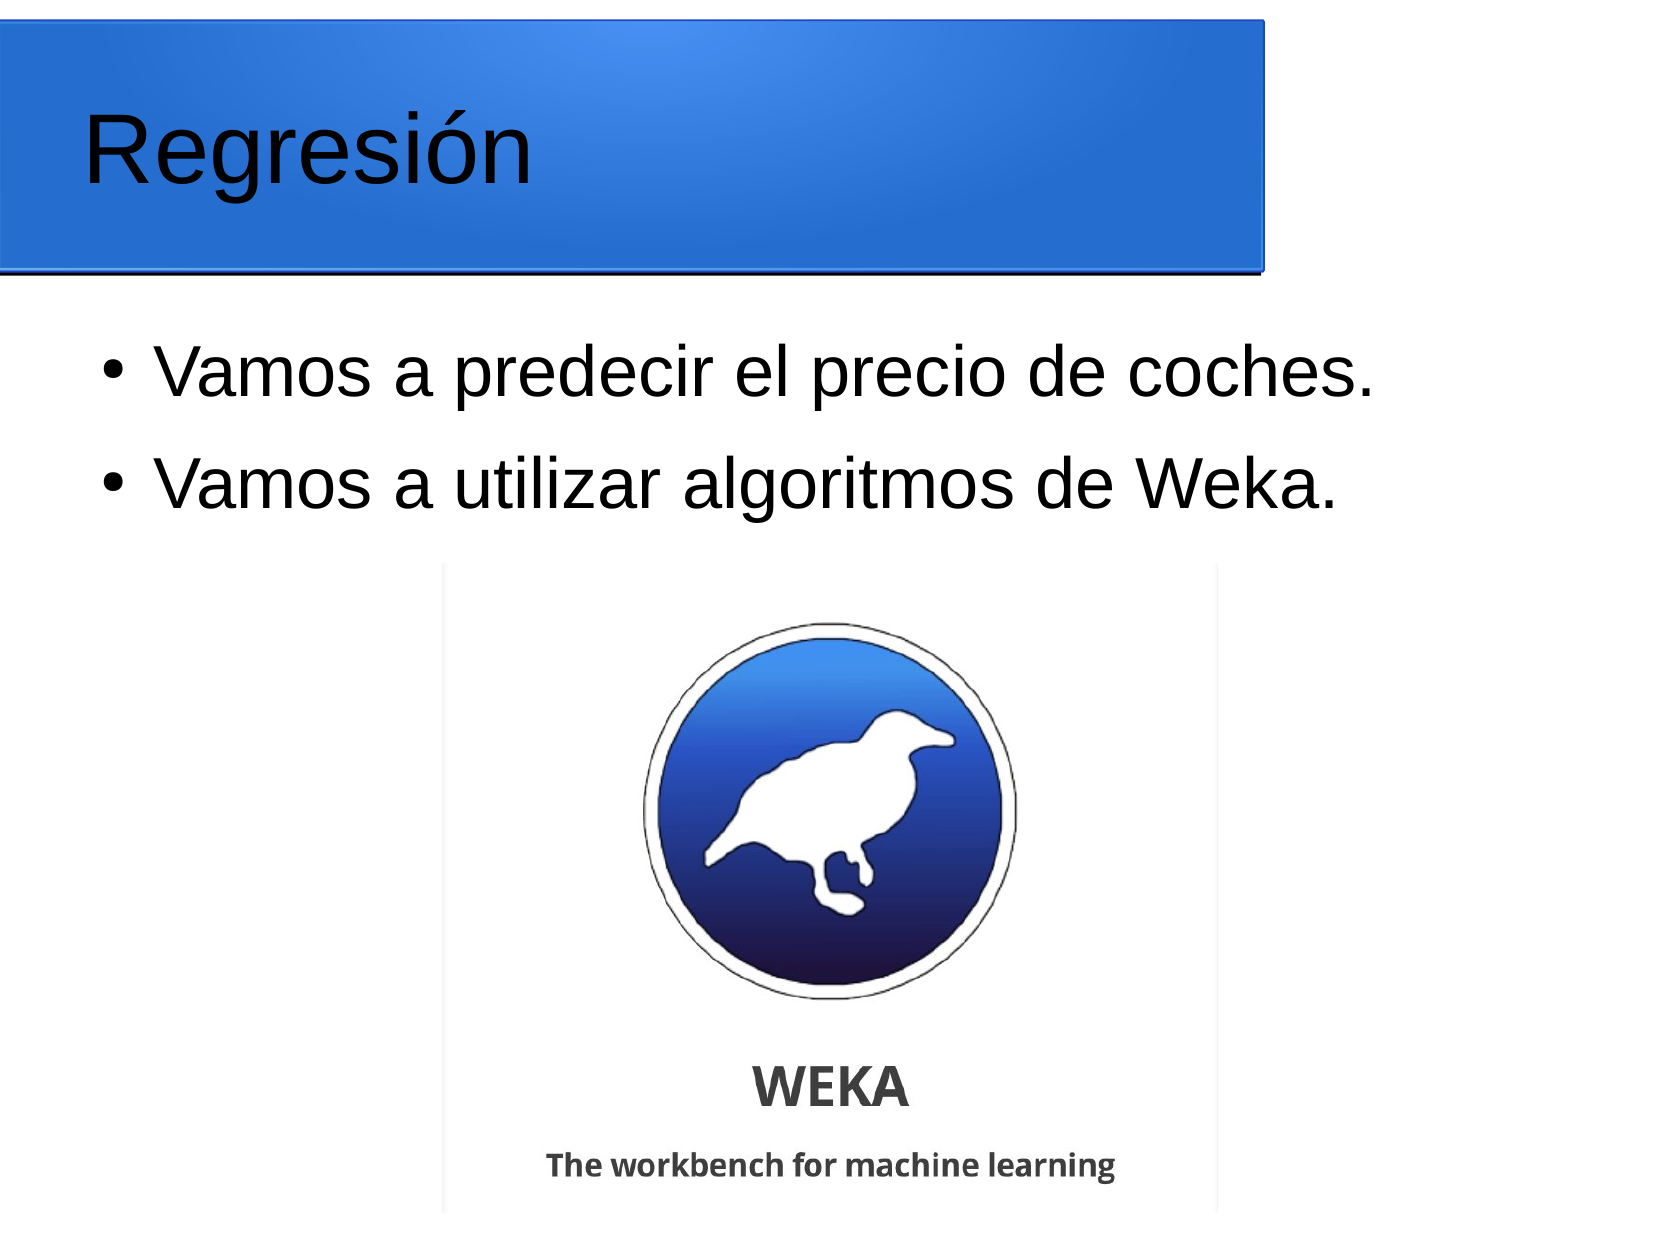

# Regresión
Vamos a predecir el precio de coches.
Vamos a utilizar algoritmos de Weka.